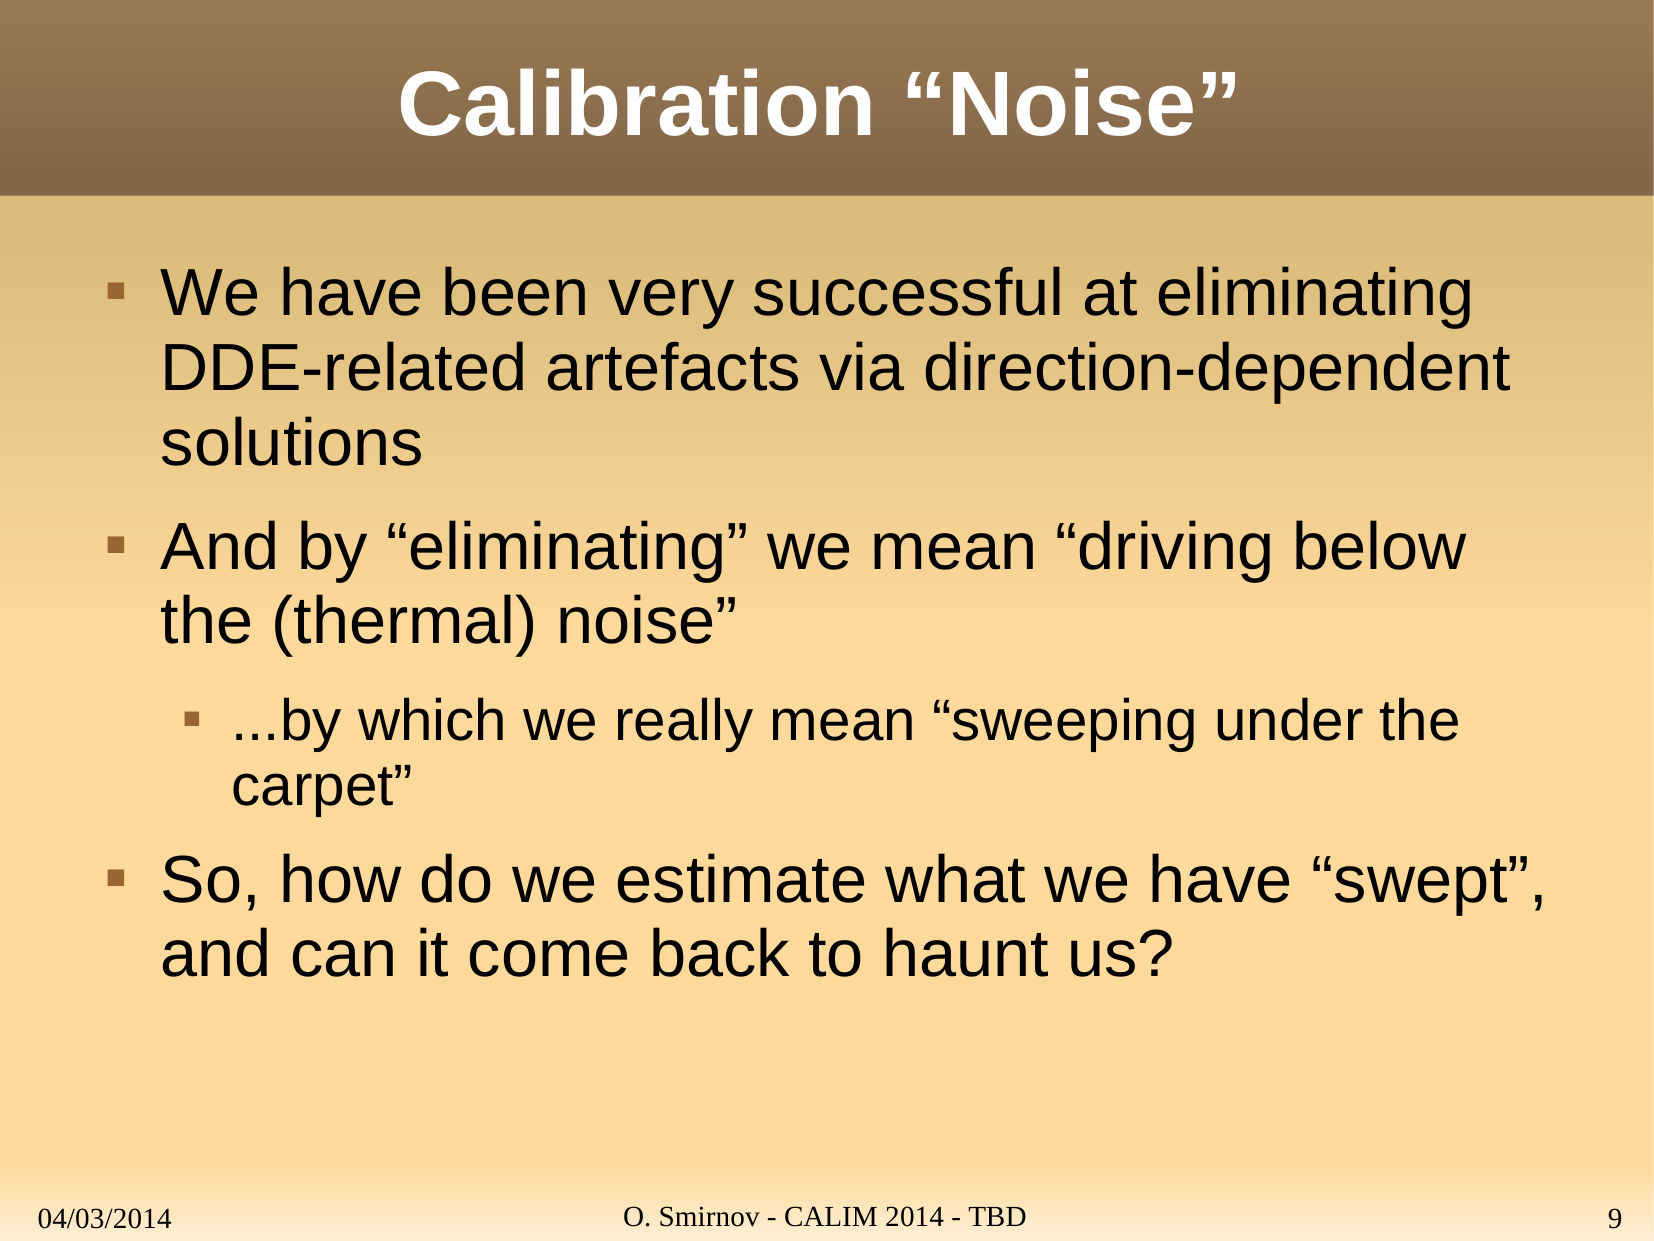

# Calibration “Noise”
We have been very successful at eliminating DDE-related artefacts via direction-dependent solutions
And by “eliminating” we mean “driving below the (thermal) noise”
...by which we really mean “sweeping under the carpet”
So, how do we estimate what we have “swept”, and can it come back to haunt us?
O. Smirnov - CALIM 2014 - TBD
04/03/2014
9